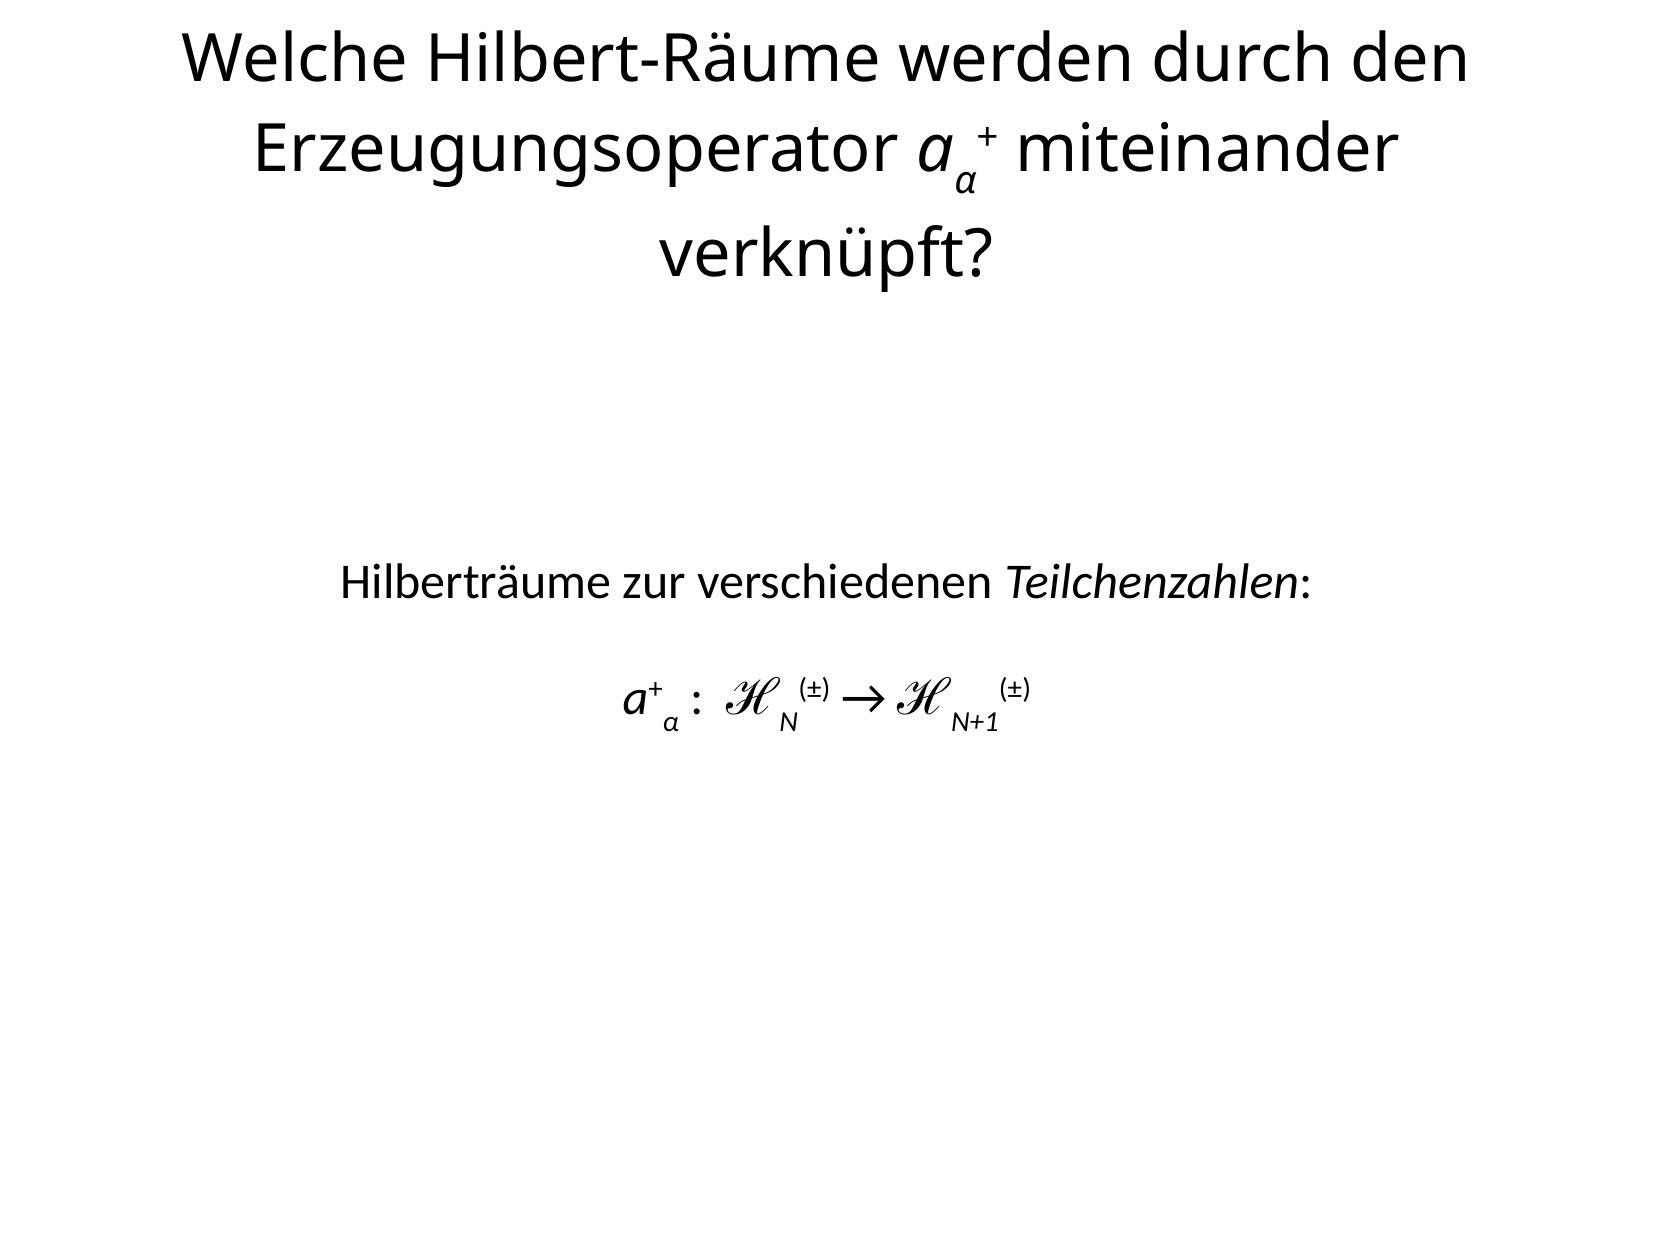

# Welche Hilbert-Räume werden durch den Erzeugungsoperator aα+ miteinander verknüpft?
Hilberträume zur verschiedenen Teilchenzahlen:
a+α :  ℋN(±) → ℋN+1(±)